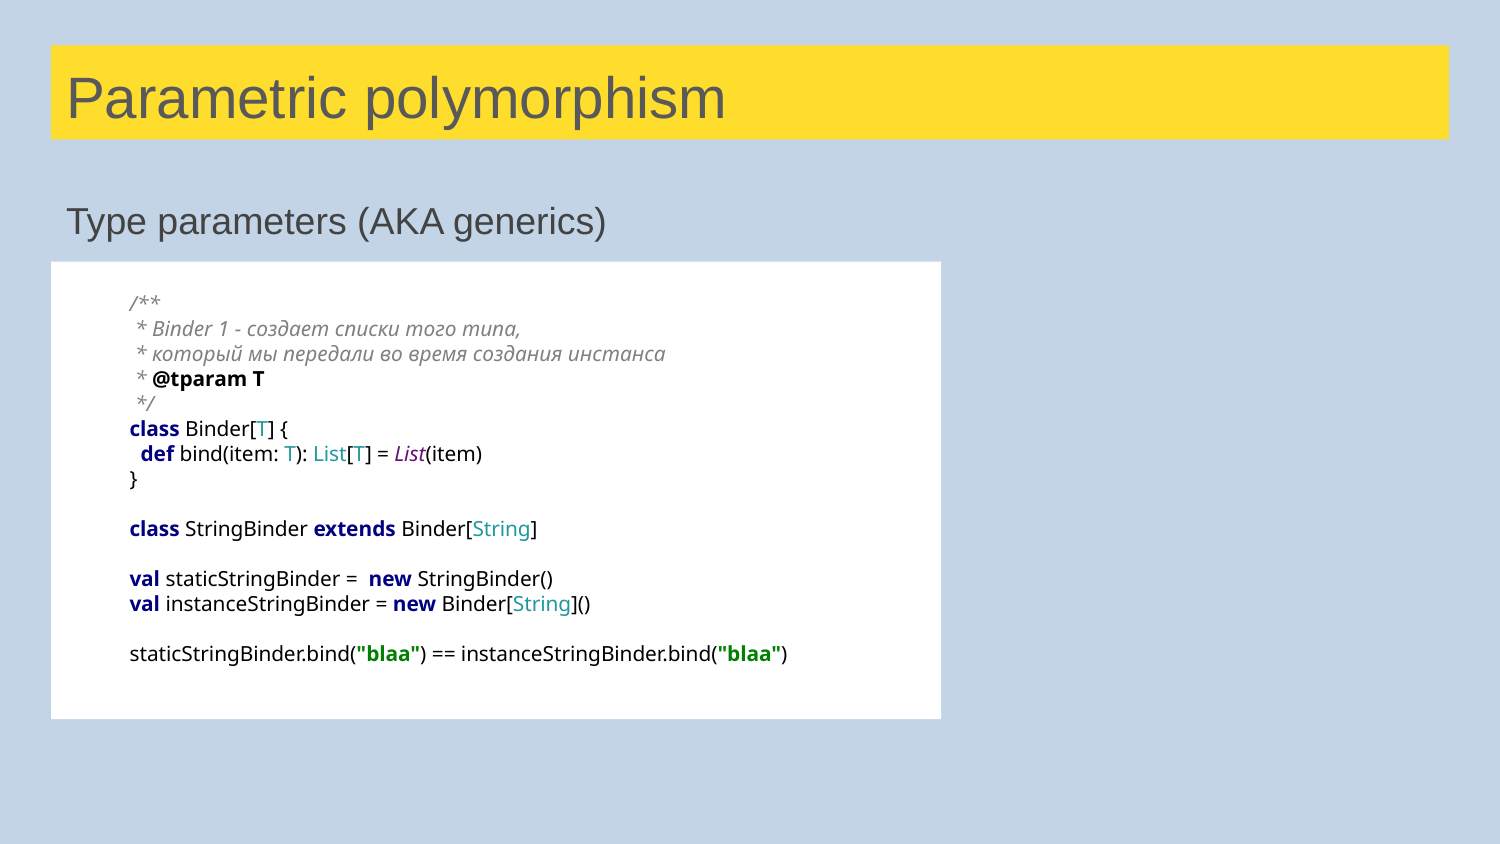

# Parametric polymorphism
Type parameters (AKA generics)
/**
 * Binder 1 - создает списки того типа,
 * который мы передали во время создания инстанса
 * @tparam T
 */
class Binder[T] {
 def bind(item: T): List[T] = List(item)
}
class StringBinder extends Binder[String]
val staticStringBinder = new StringBinder()
val instanceStringBinder = new Binder[String]()
staticStringBinder.bind("blaa") == instanceStringBinder.bind("blaa")